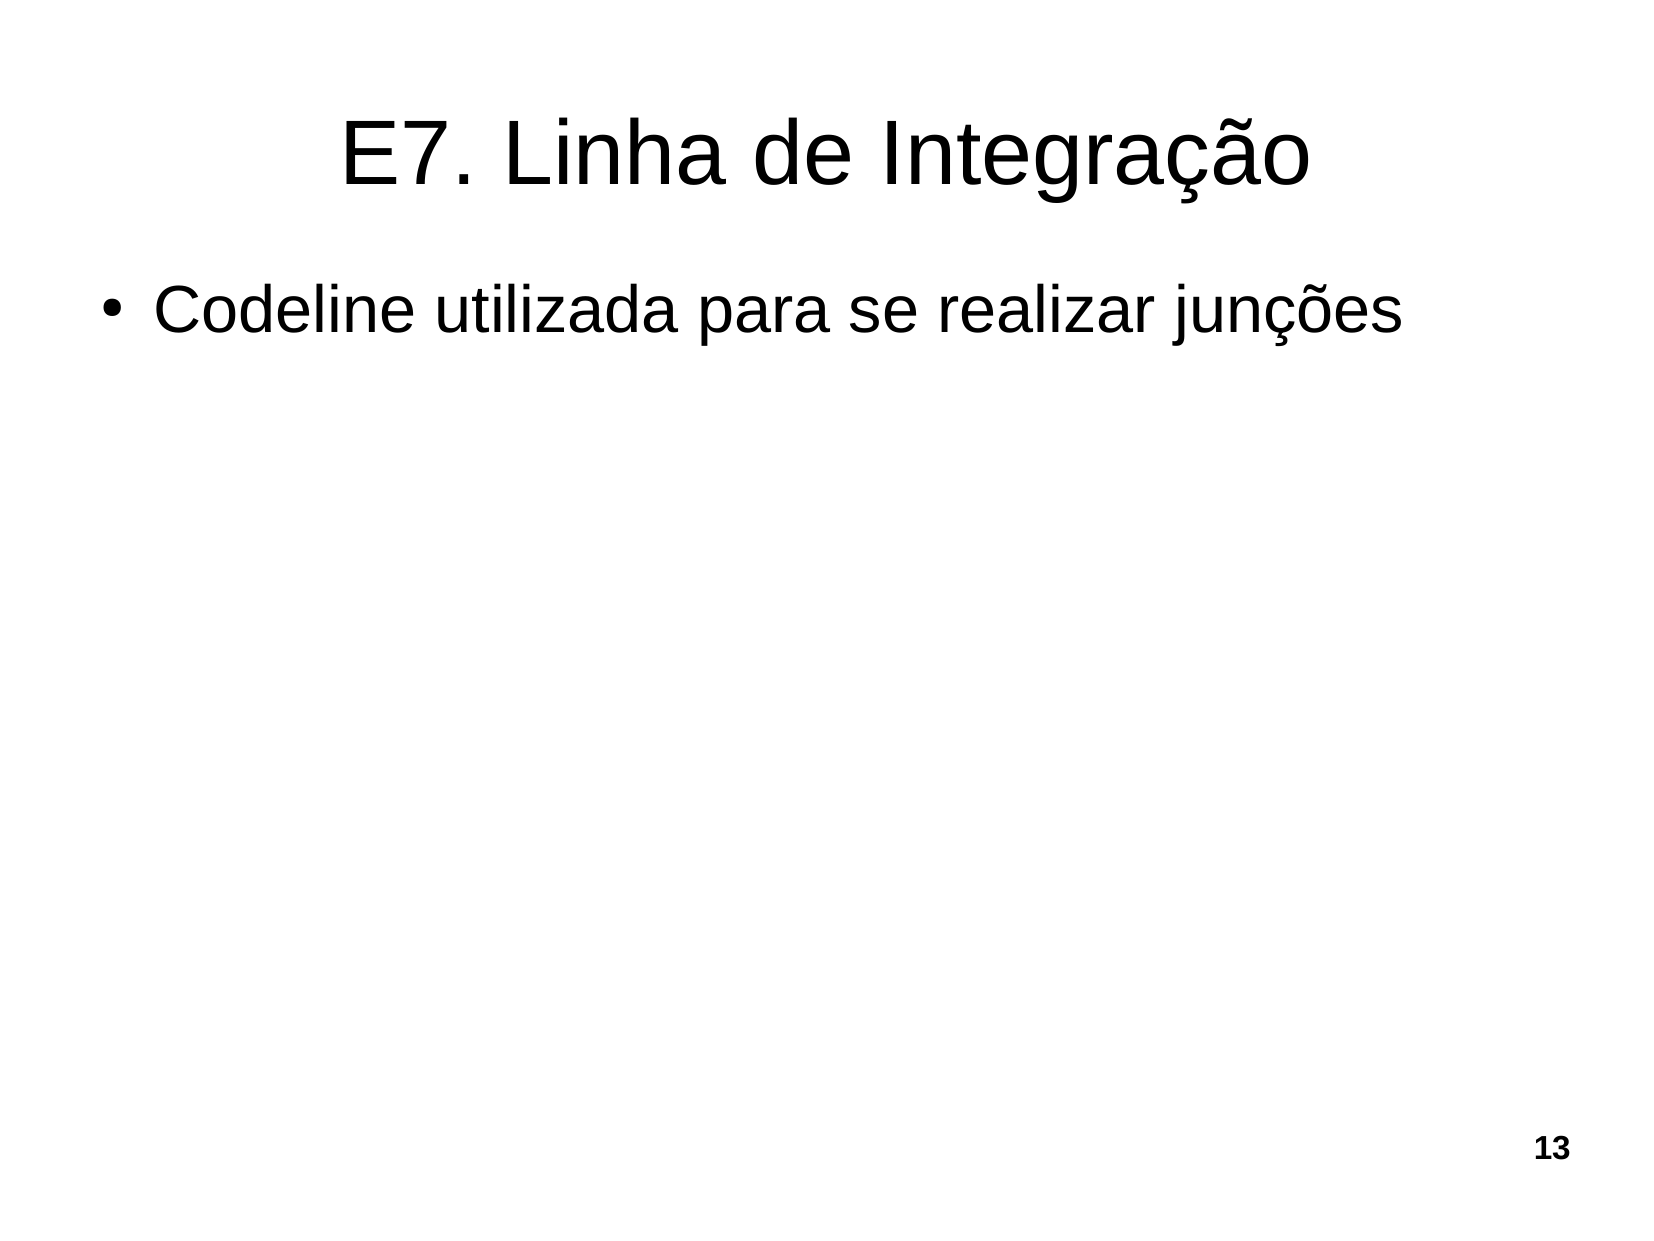

# E7. Linha de Integração
Codeline utilizada para se realizar junções
13